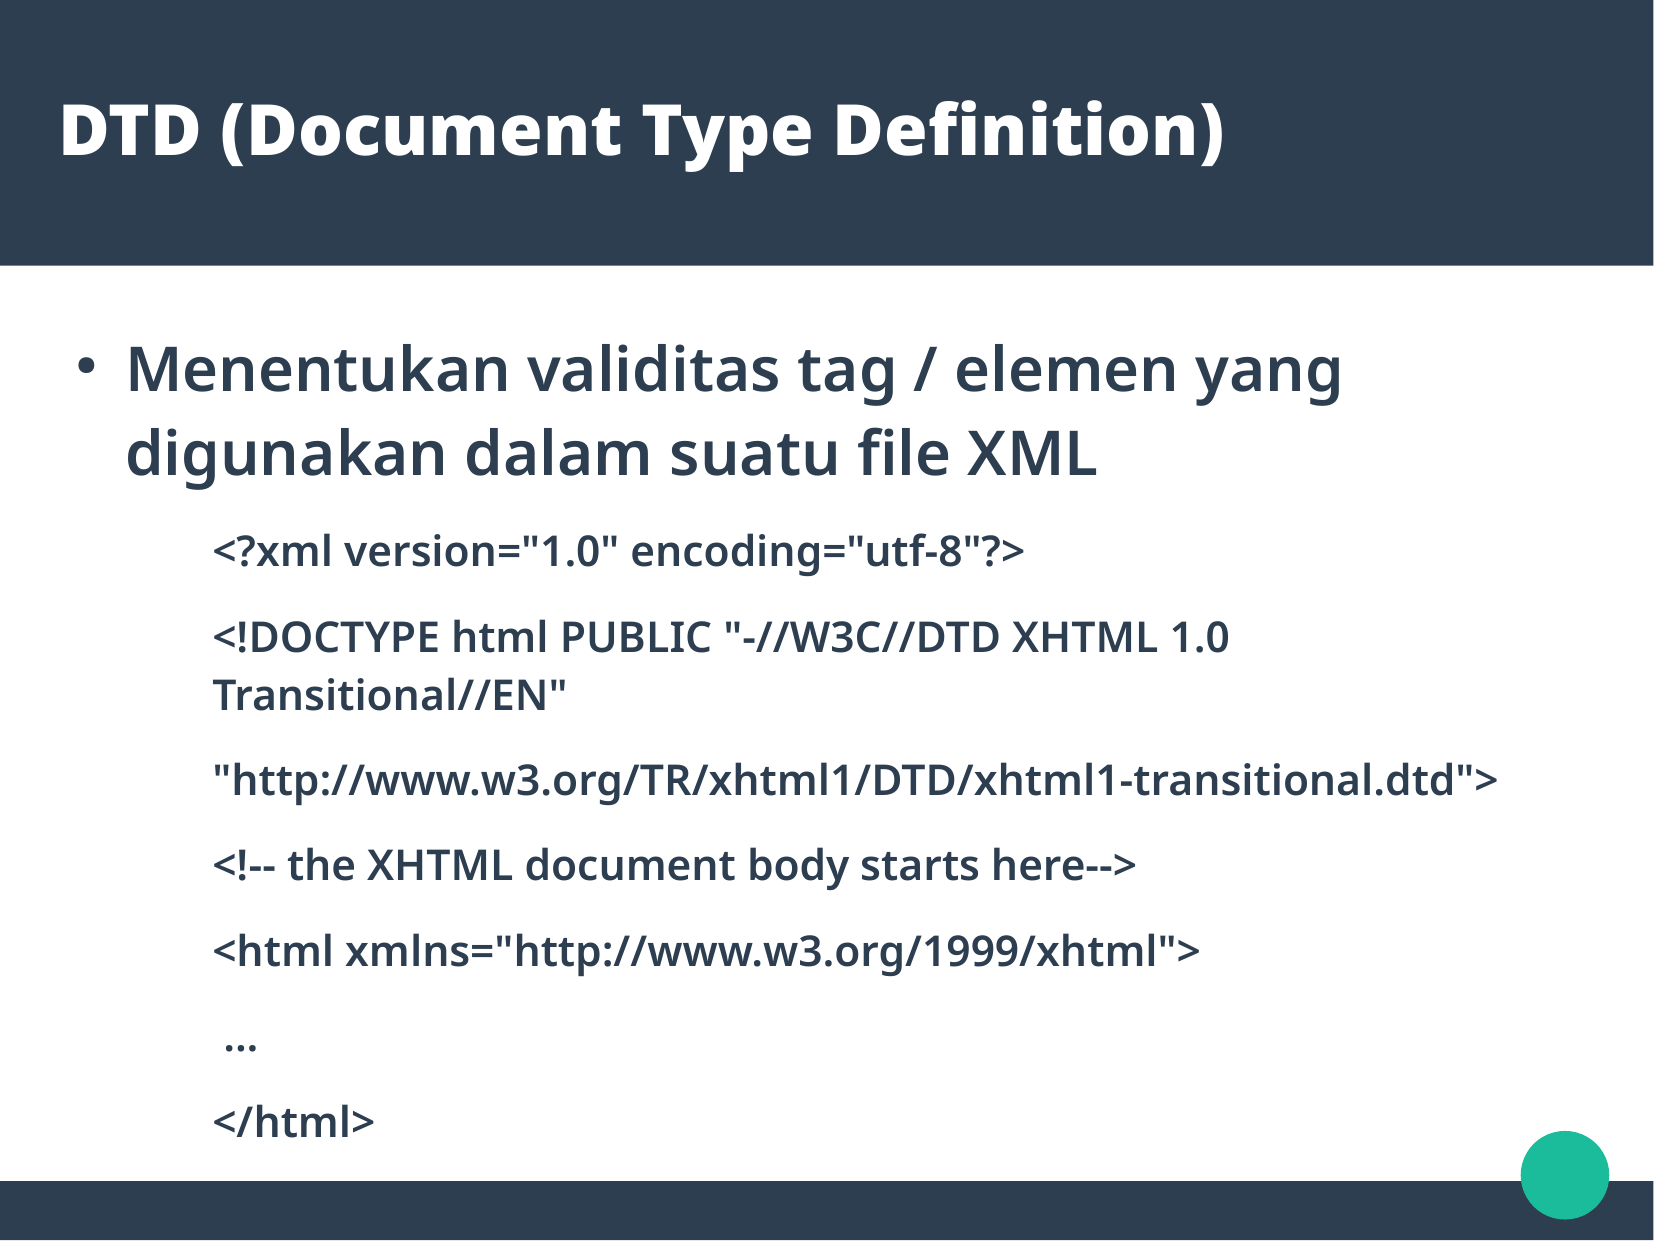

# DTD (Document Type Definition)
Menentukan validitas tag / elemen yang digunakan dalam suatu file XML
<?xml version="1.0" encoding="utf-8"?>
<!DOCTYPE html PUBLIC "-//W3C//DTD XHTML 1.0 Transitional//EN"
"http://www.w3.org/TR/xhtml1/DTD/xhtml1-transitional.dtd">
<!-- the XHTML document body starts here-->
<html xmlns="http://www.w3.org/1999/xhtml">
 ...
</html>